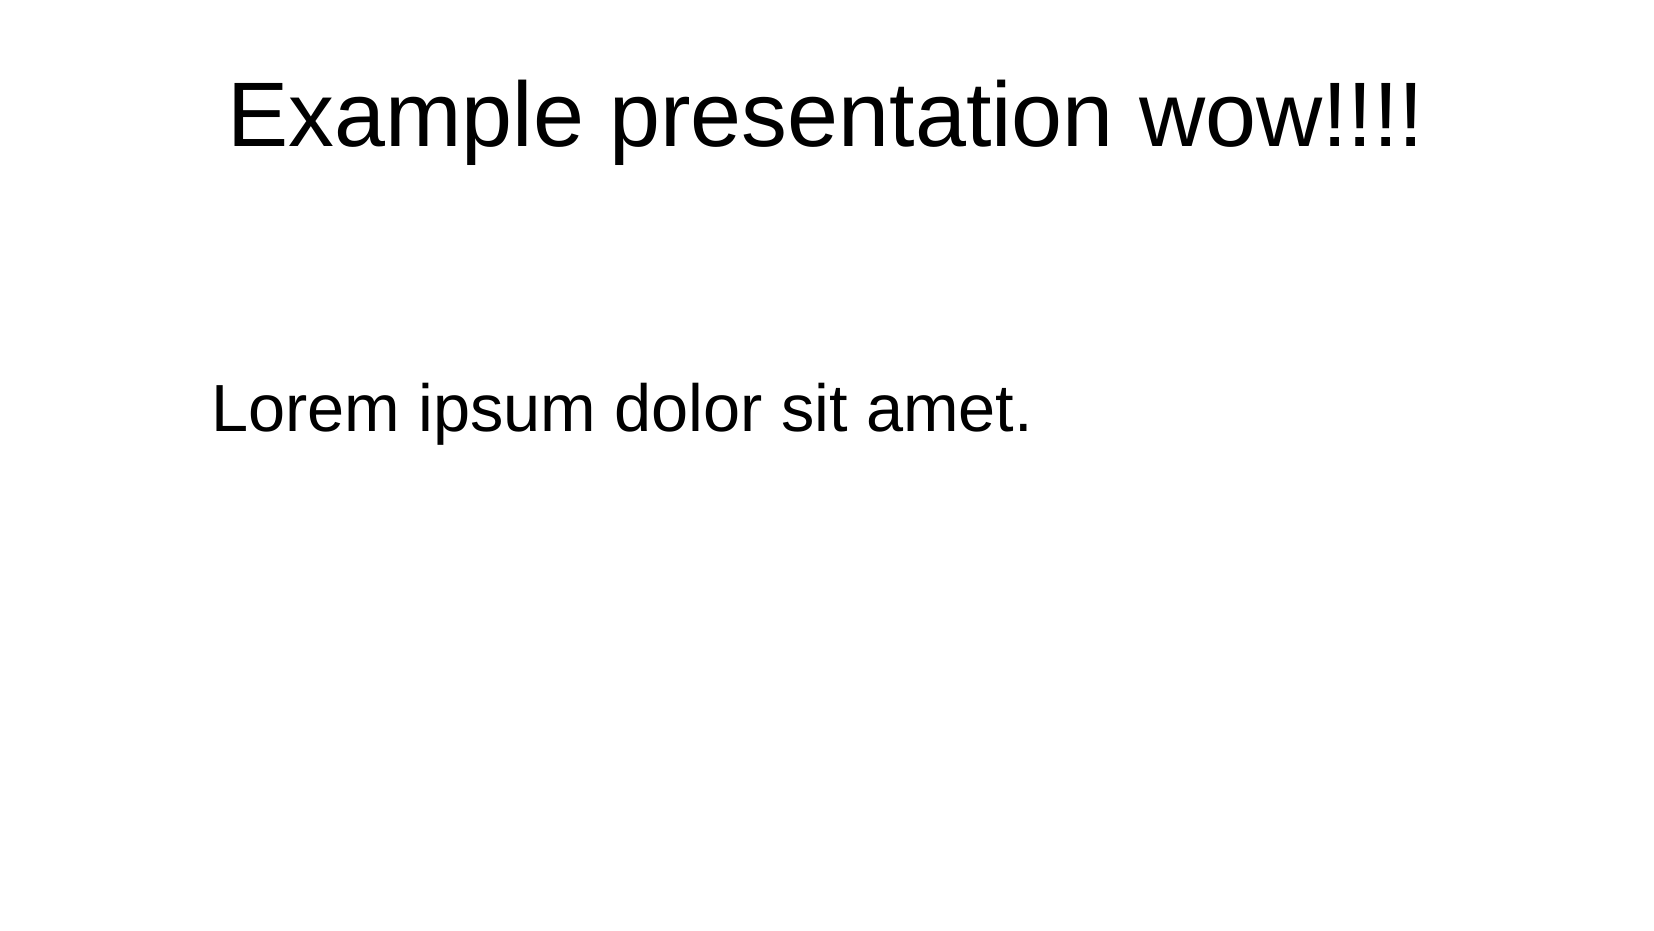

# Example presentation wow!!!!
Lorem ipsum dolor sit amet.